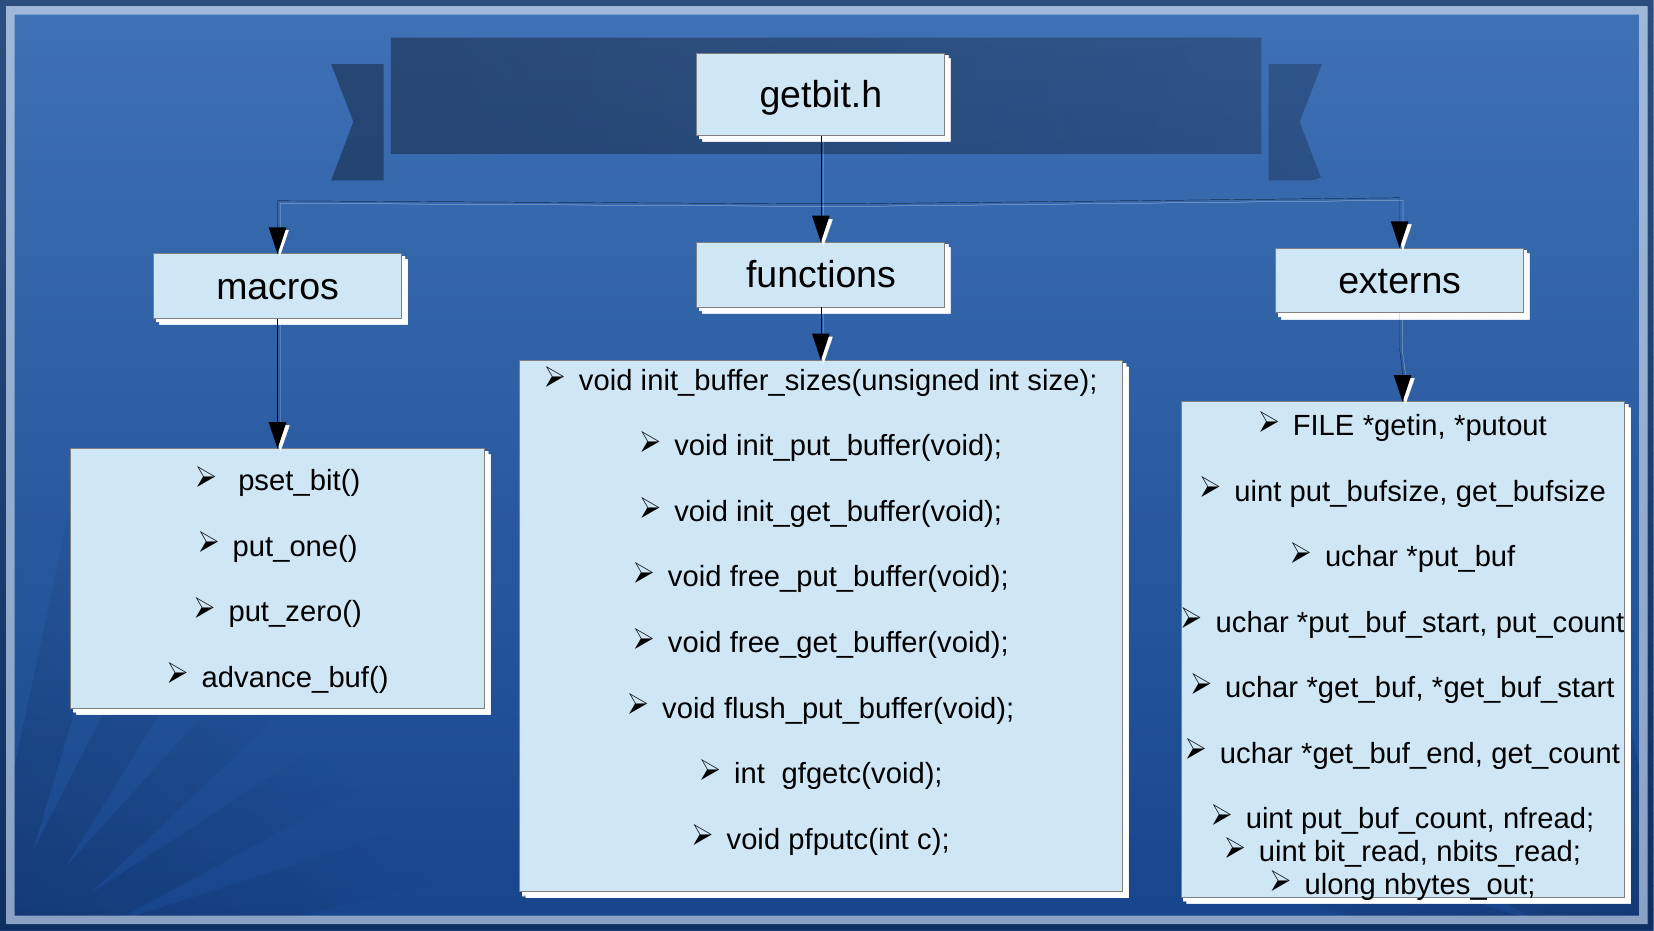

getbit.h
functions
externs
macros
void init_buffer_sizes(unsigned int size);
void init_put_buffer(void);
void init_get_buffer(void);
void free_put_buffer(void);
void free_get_buffer(void);
void flush_put_buffer(void);
int gfgetc(void);
void pfputc(int c);
FILE *getin, *putout
uint put_bufsize, get_bufsize
uchar *put_buf
uchar *put_buf_start, put_count
uchar *get_buf, *get_buf_start
uchar *get_buf_end, get_count
uint put_buf_count, nfread;
uint bit_read, nbits_read;
ulong nbytes_out;
 pset_bit()
put_one()
put_zero()
advance_buf()